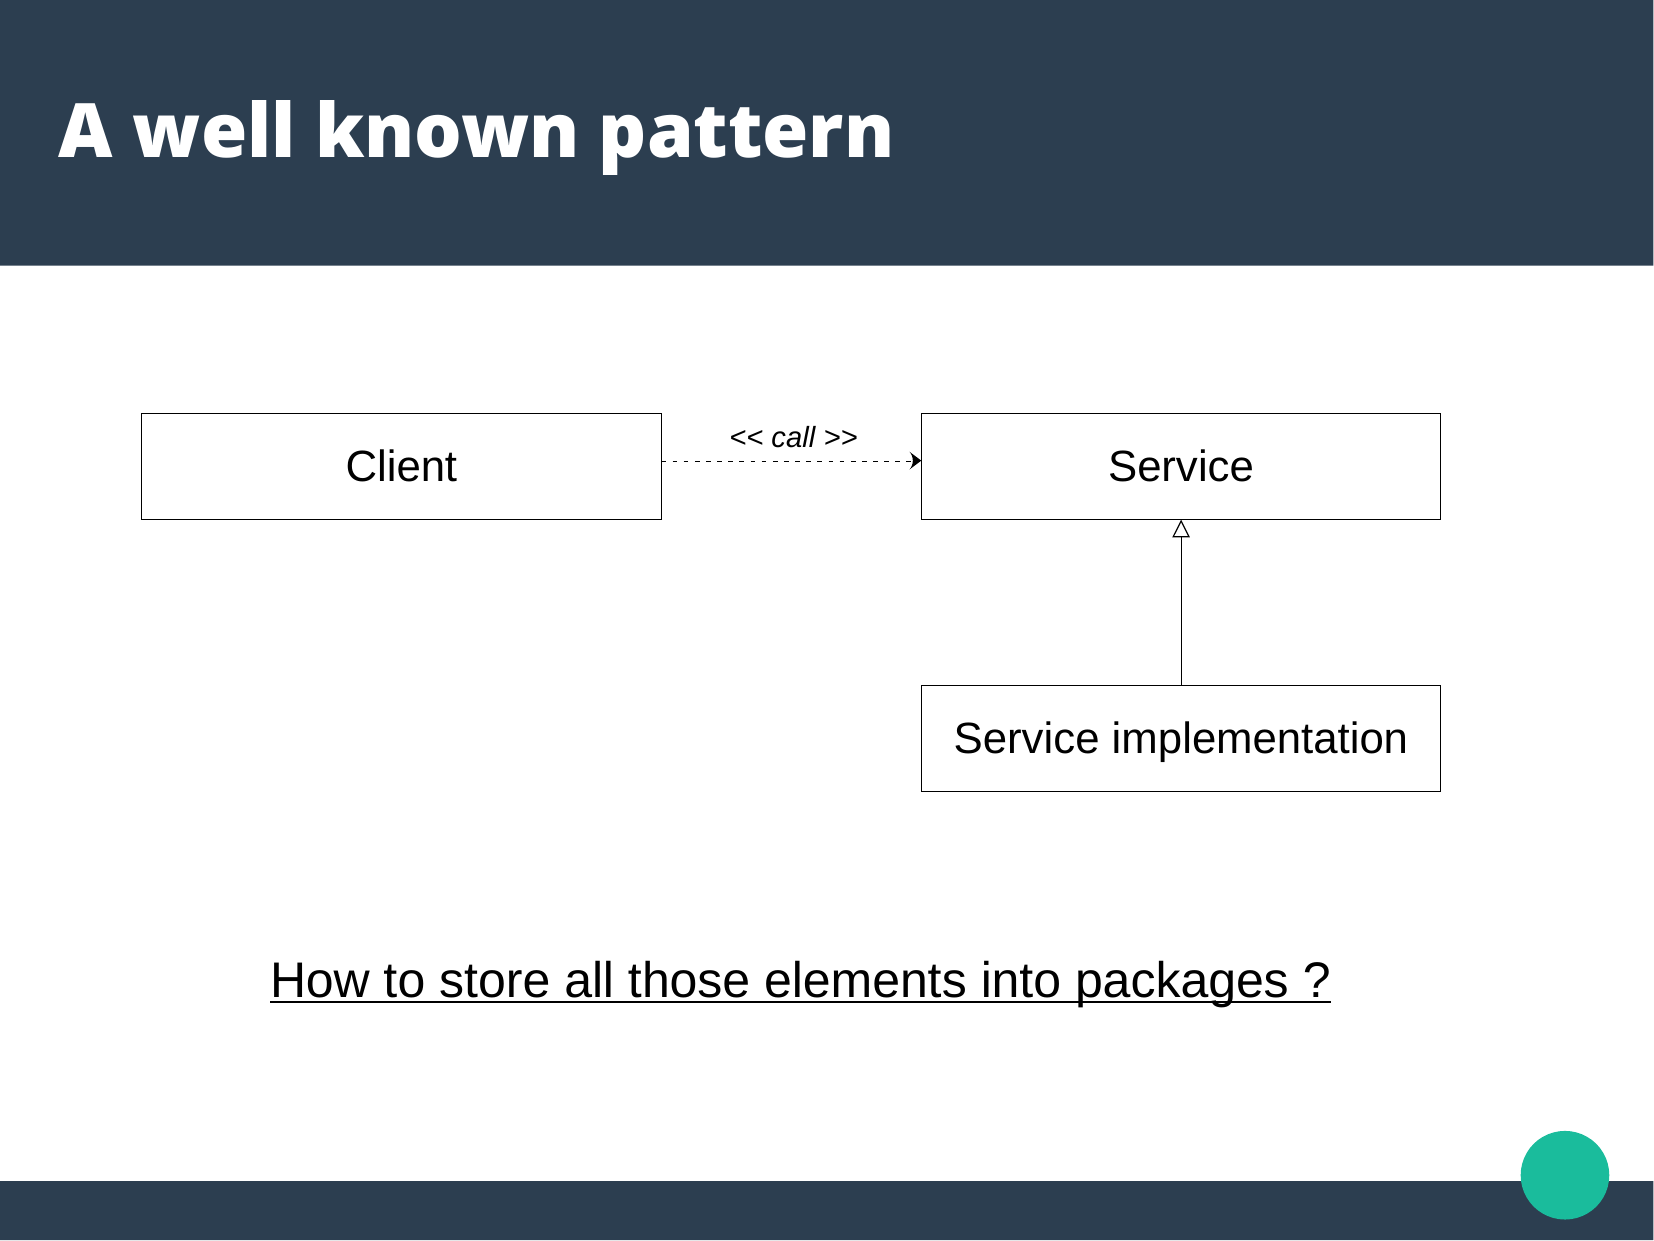

# A well known pattern
Client
<< call >>
Service
Service implementation
How to store all those elements into packages ?